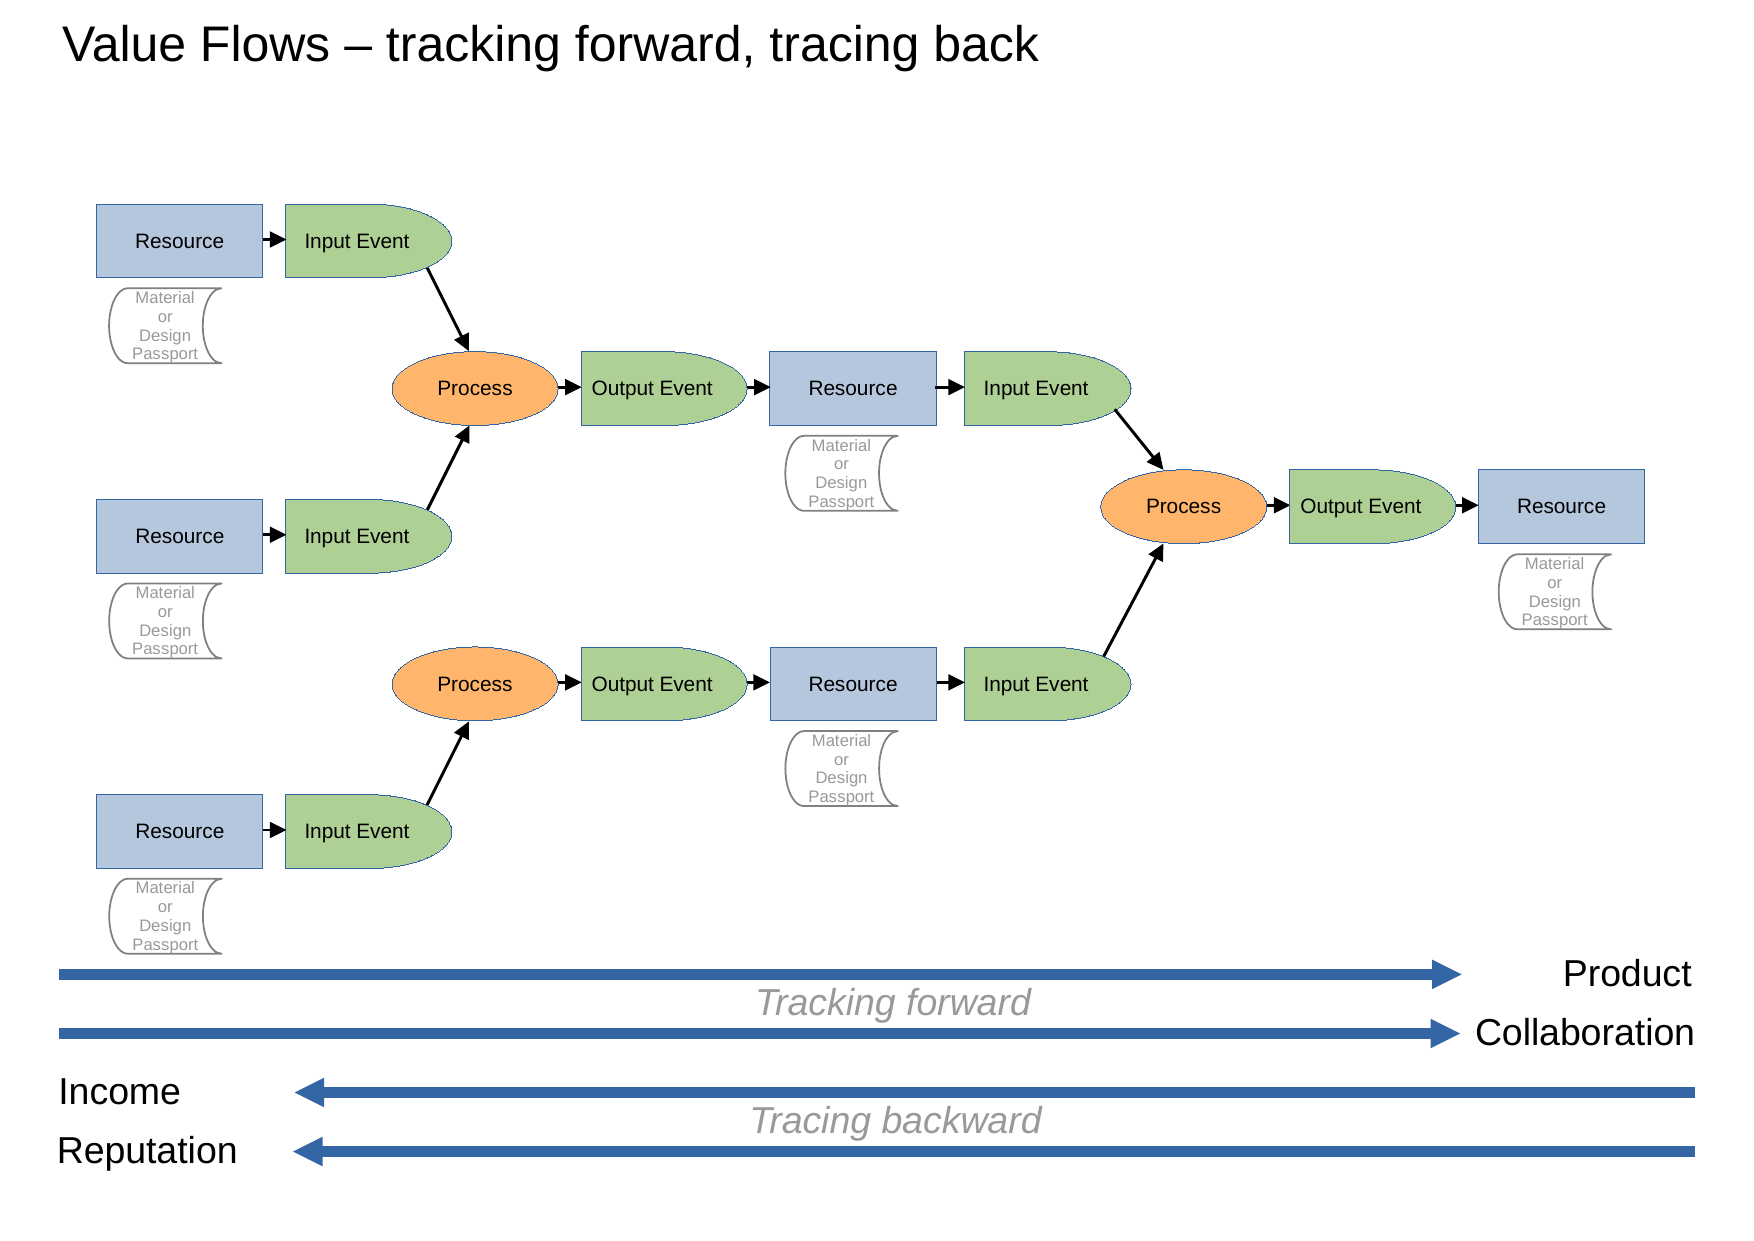

Value Flows – tracking forward, tracing back
Resource
Input Event
Process
Output Event
Resource
Input Event
Process
Output Event
Resource
Resource
Input Event
Process
Output Event
Resource
Input Event
Resource
Input Event
Material
or
Design
Passport
Material
or
Design
Passport
Material
or
Design
Passport
Material
or
Design
Passport
Material
or
Design
Passport
Material
or
Design
Passport
Product
Tracking forward
Collaboration
Income
Tracing backward
Reputation